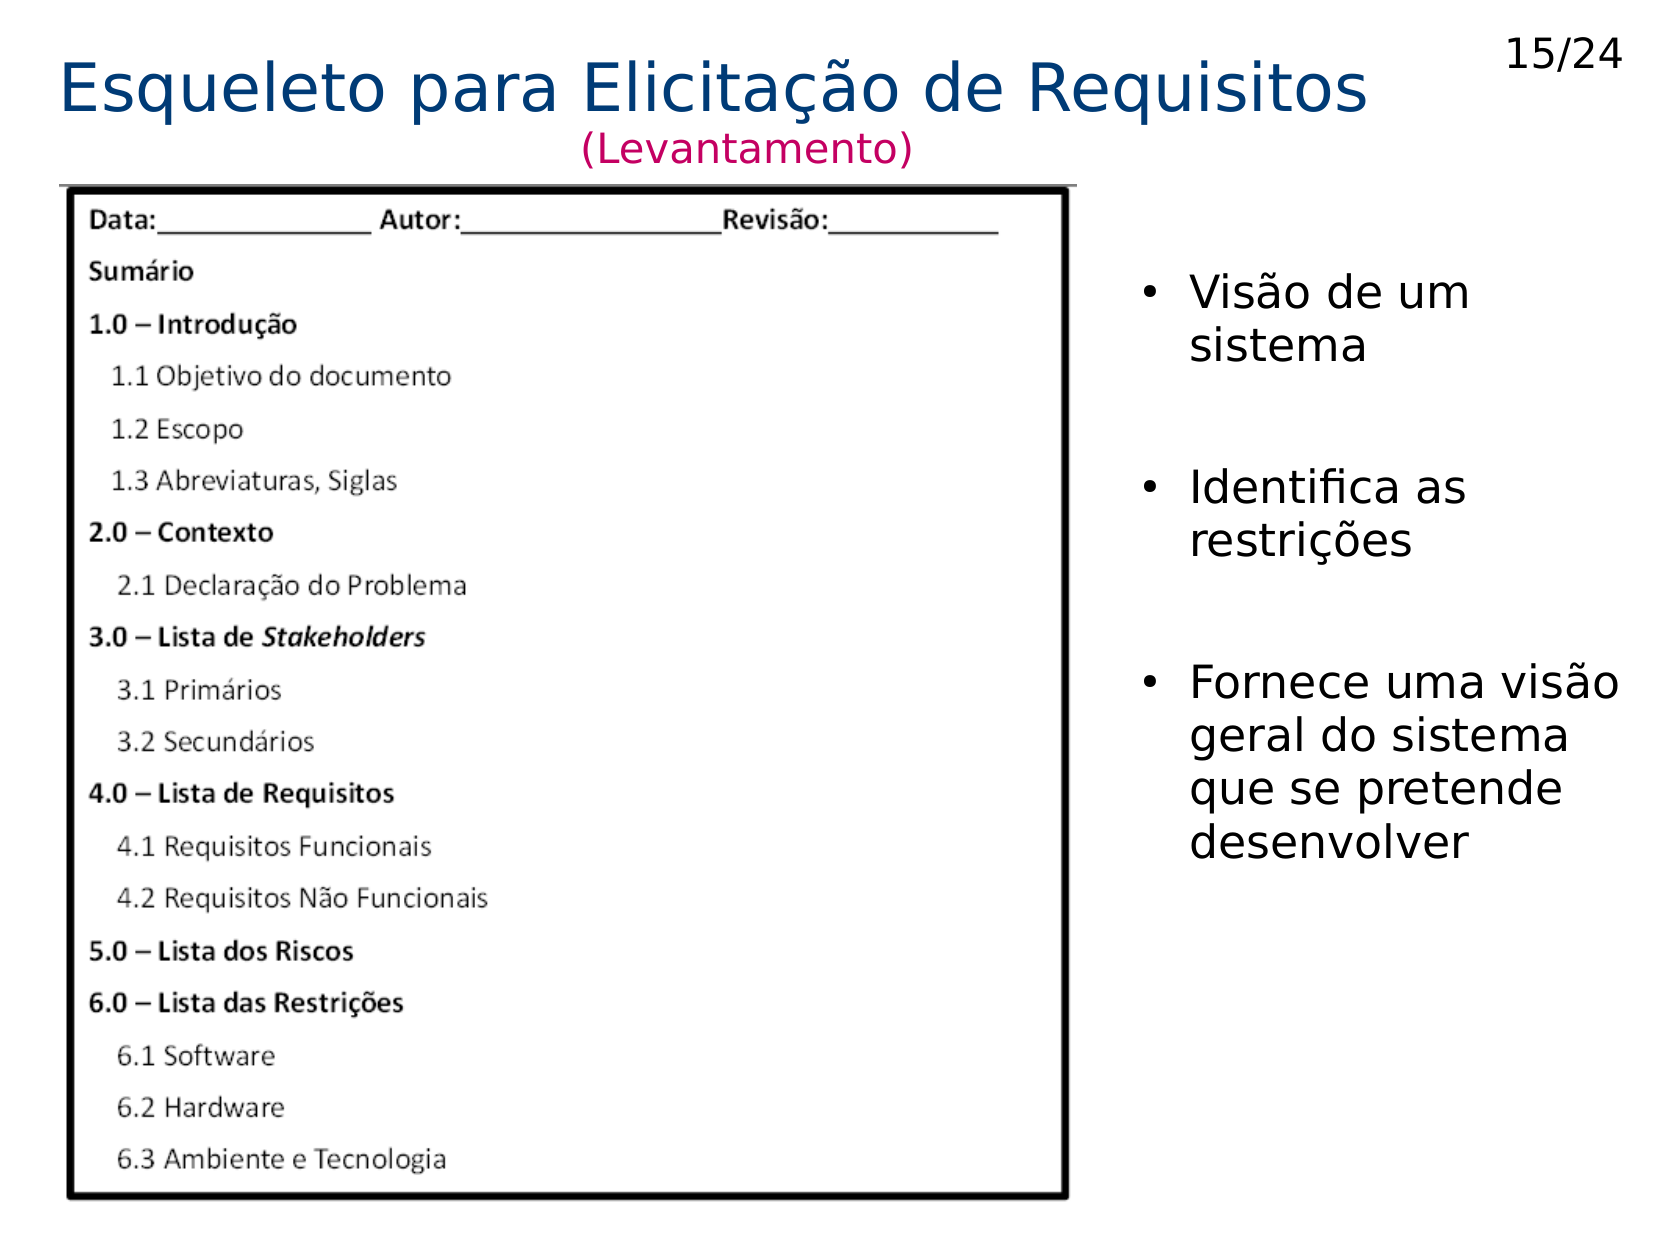

# Esqueleto para Elicitação de Requisitos
15
(Levantamento)
Visão de um sistema
Identifica as restrições
Fornece uma visão geral do sistema que se pretende desenvolver